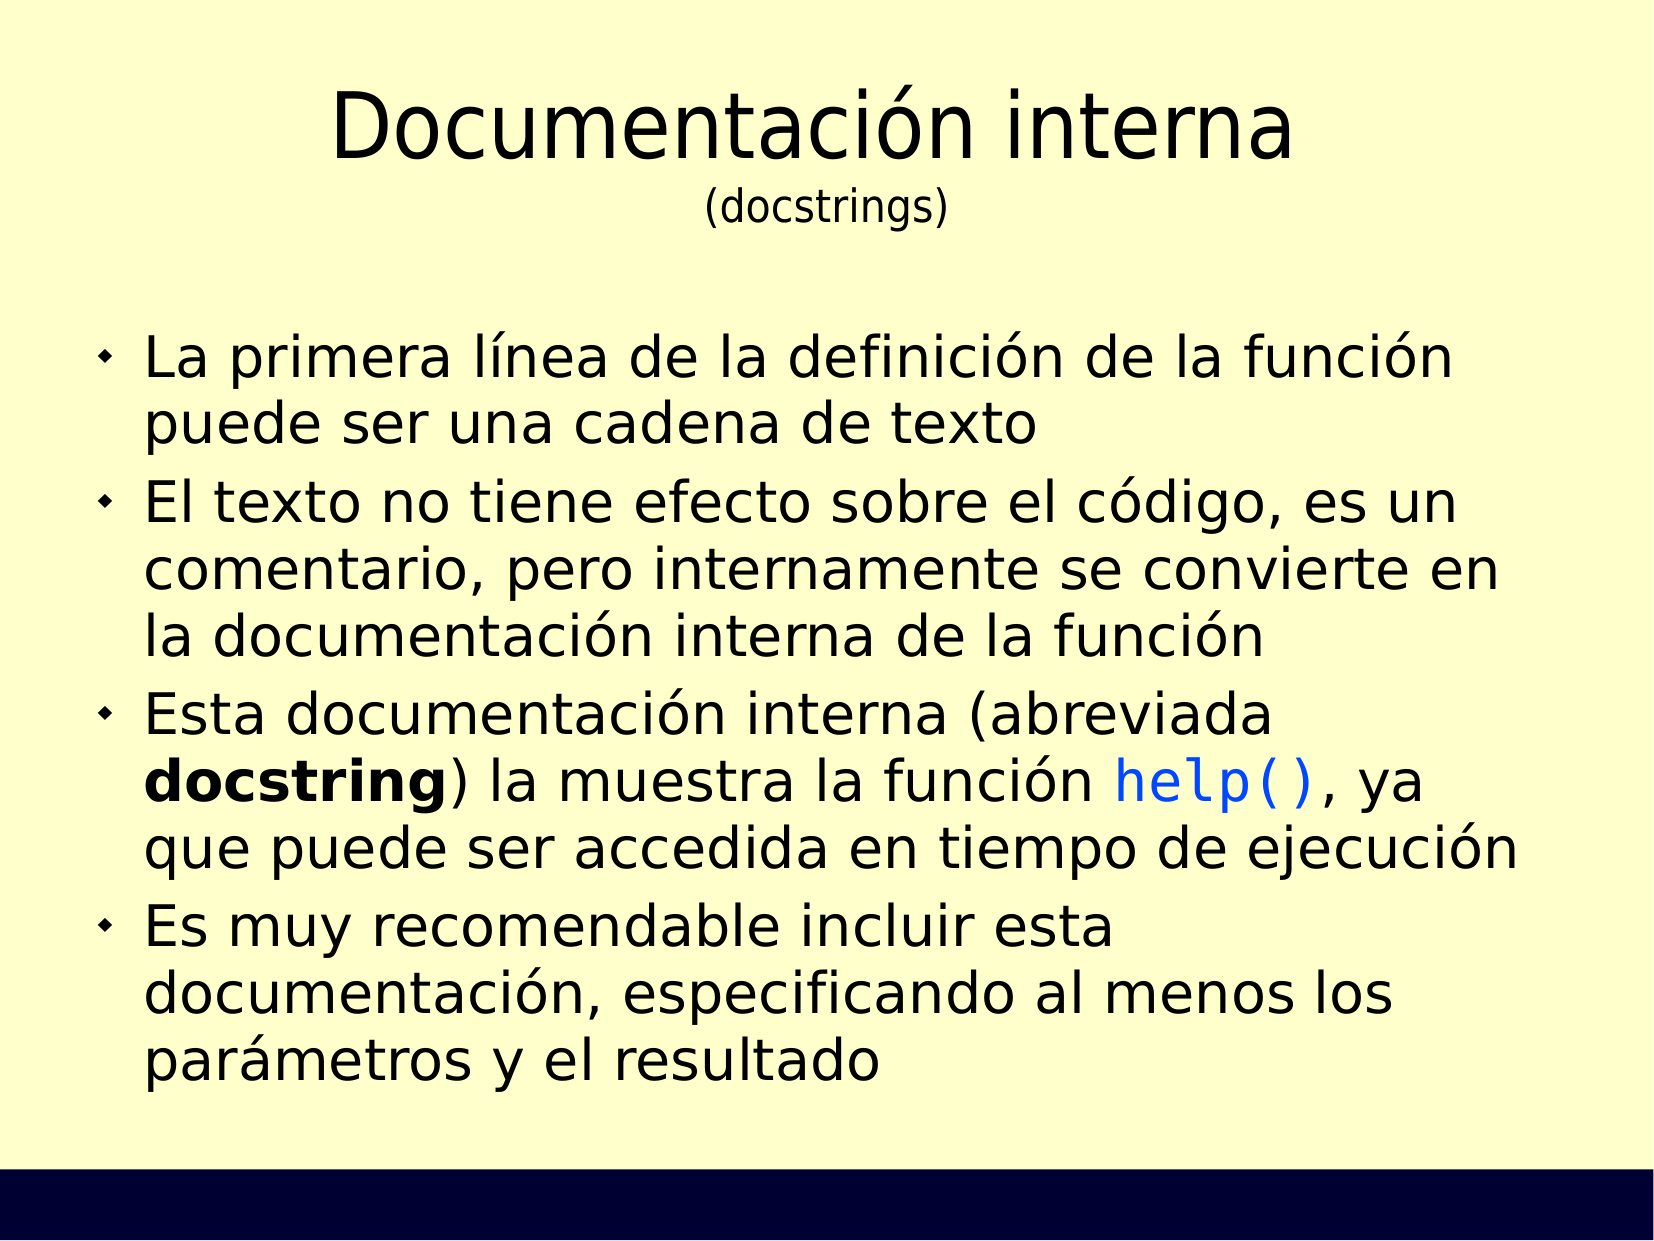

# Documentación interna (docstrings)
La primera línea de la definición de la función puede ser una cadena de texto
El texto no tiene efecto sobre el código, es un comentario, pero internamente se convierte en la documentación interna de la función
Esta documentación interna (abreviada docstring) la muestra la función help(), ya que puede ser accedida en tiempo de ejecución
Es muy recomendable incluir esta documentación, especificando al menos los parámetros y el resultado